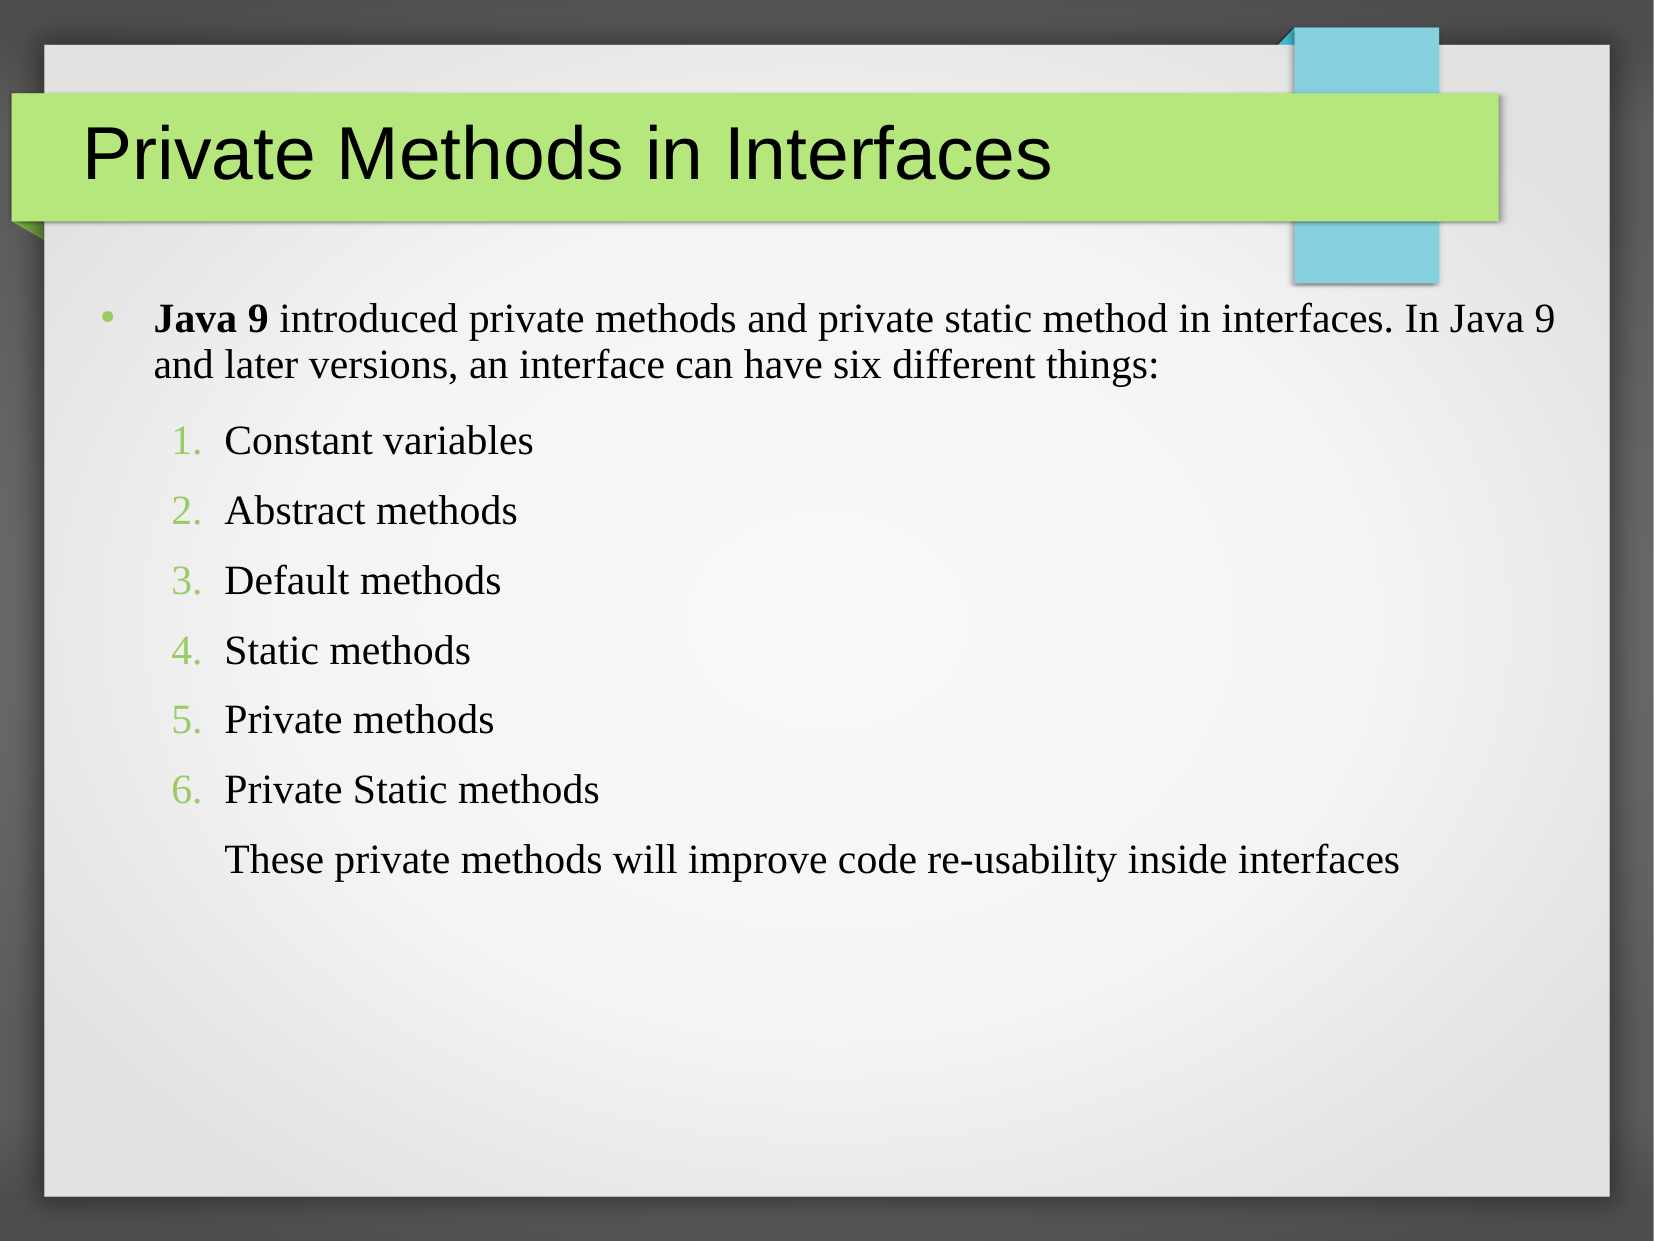

# Private Methods in Interfaces
Java 9 introduced private methods and private static method in interfaces. In Java 9 and later versions, an interface can have six different things:
Constant variables
Abstract methods
Default methods
Static methods
Private methods
Private Static methods
These private methods will improve code re-usability inside interfaces